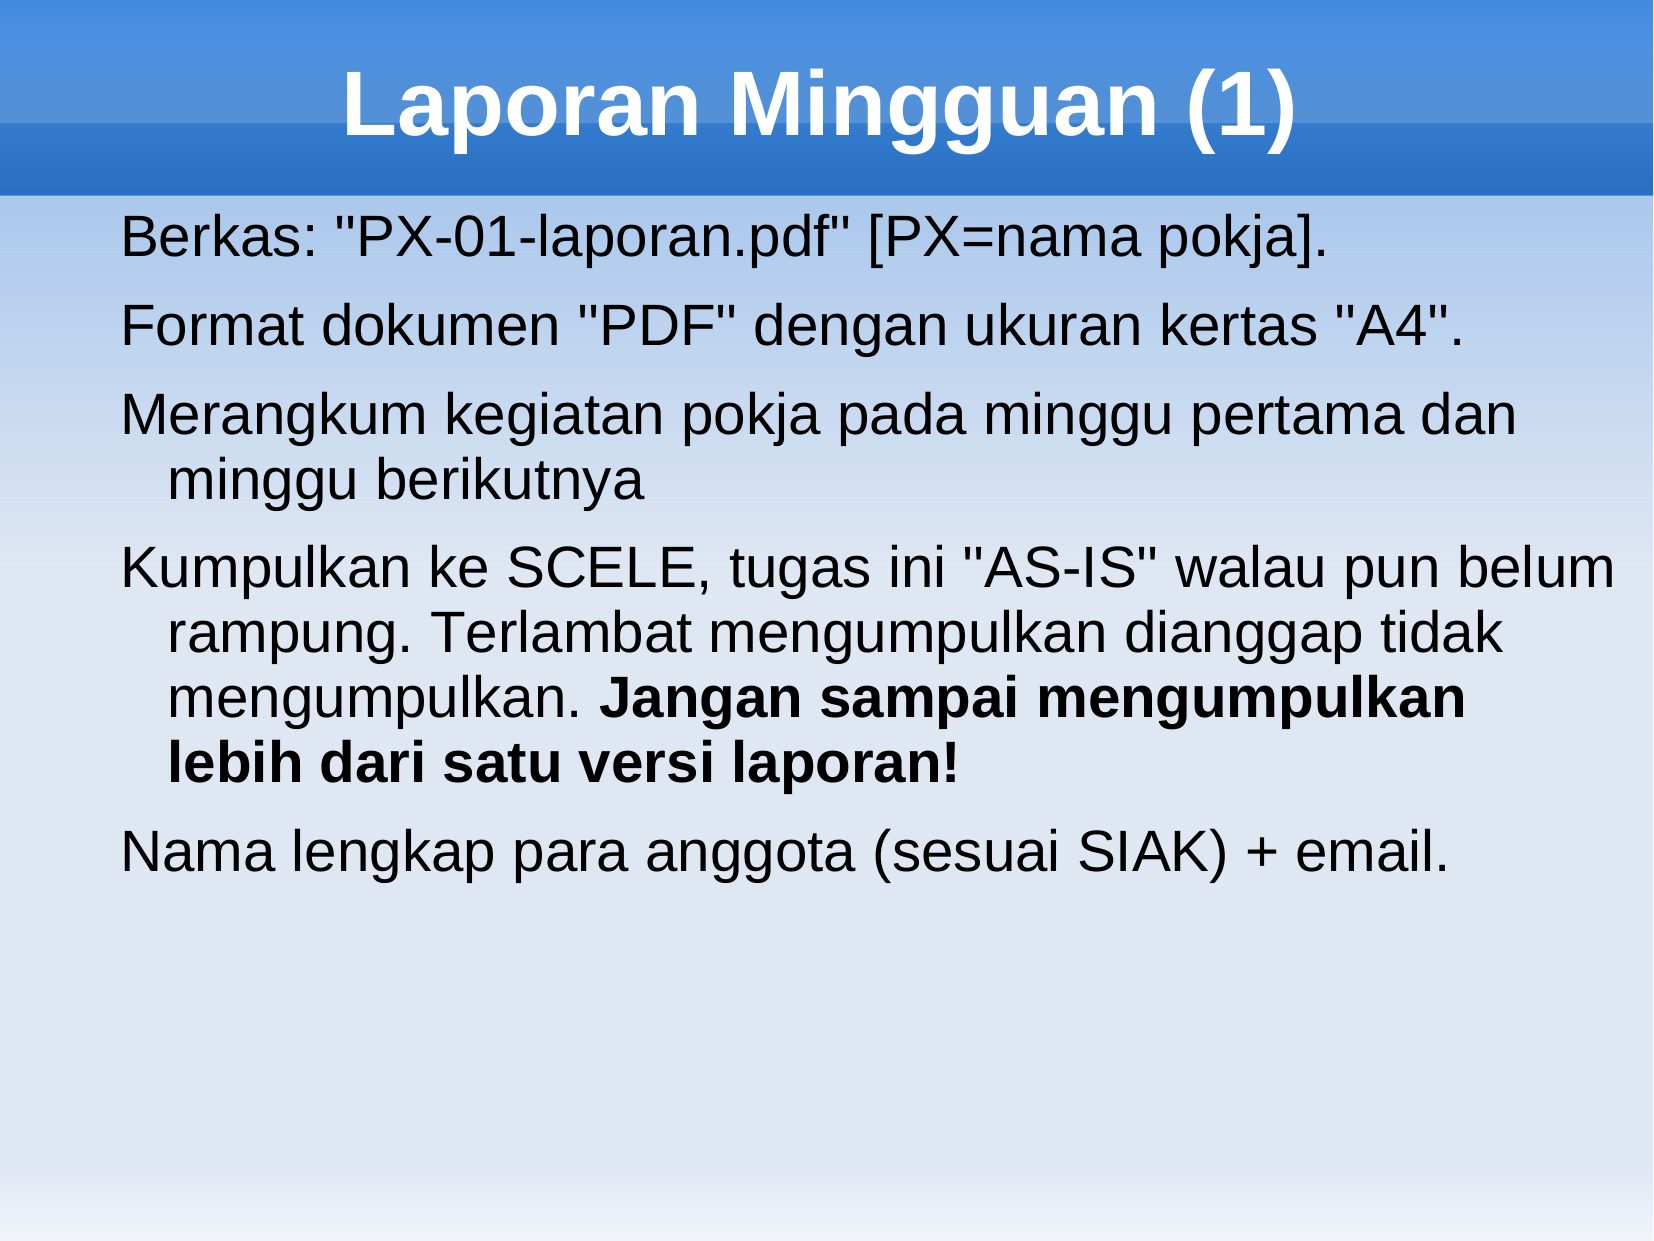

# Laporan Mingguan (1)
Berkas: ''PX-01-laporan.pdf'' [PX=nama pokja].
Format dokumen ''PDF'' dengan ukuran kertas ''A4''.
Merangkum kegiatan pokja pada minggu pertama dan minggu berikutnya
Kumpulkan ke SCELE, tugas ini ''AS-IS'' walau pun belum rampung. Terlambat mengumpulkan dianggap tidak mengumpulkan. Jangan sampai mengumpulkan lebih dari satu versi laporan!
Nama lengkap para anggota (sesuai SIAK) + email.